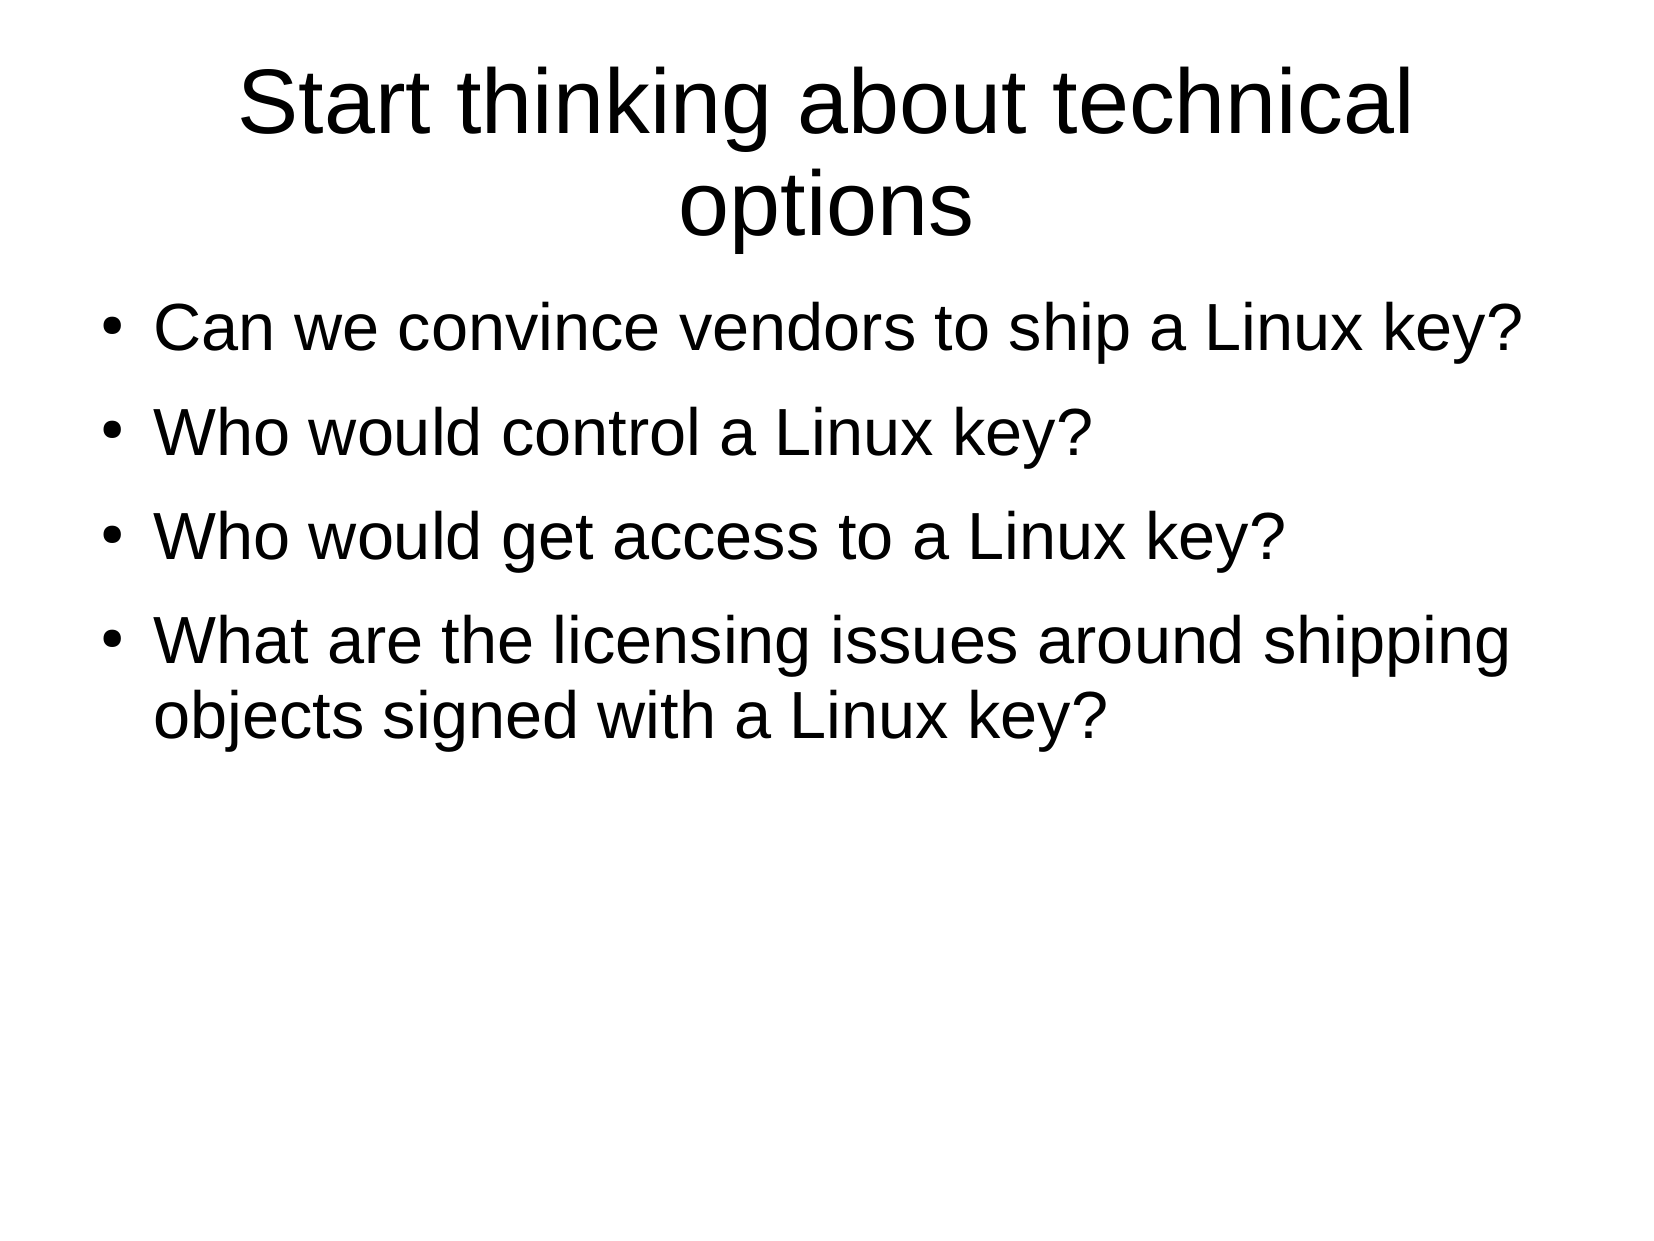

# Start thinking about technical options
Can we convince vendors to ship a Linux key?
Who would control a Linux key?
Who would get access to a Linux key?
What are the licensing issues around shipping objects signed with a Linux key?